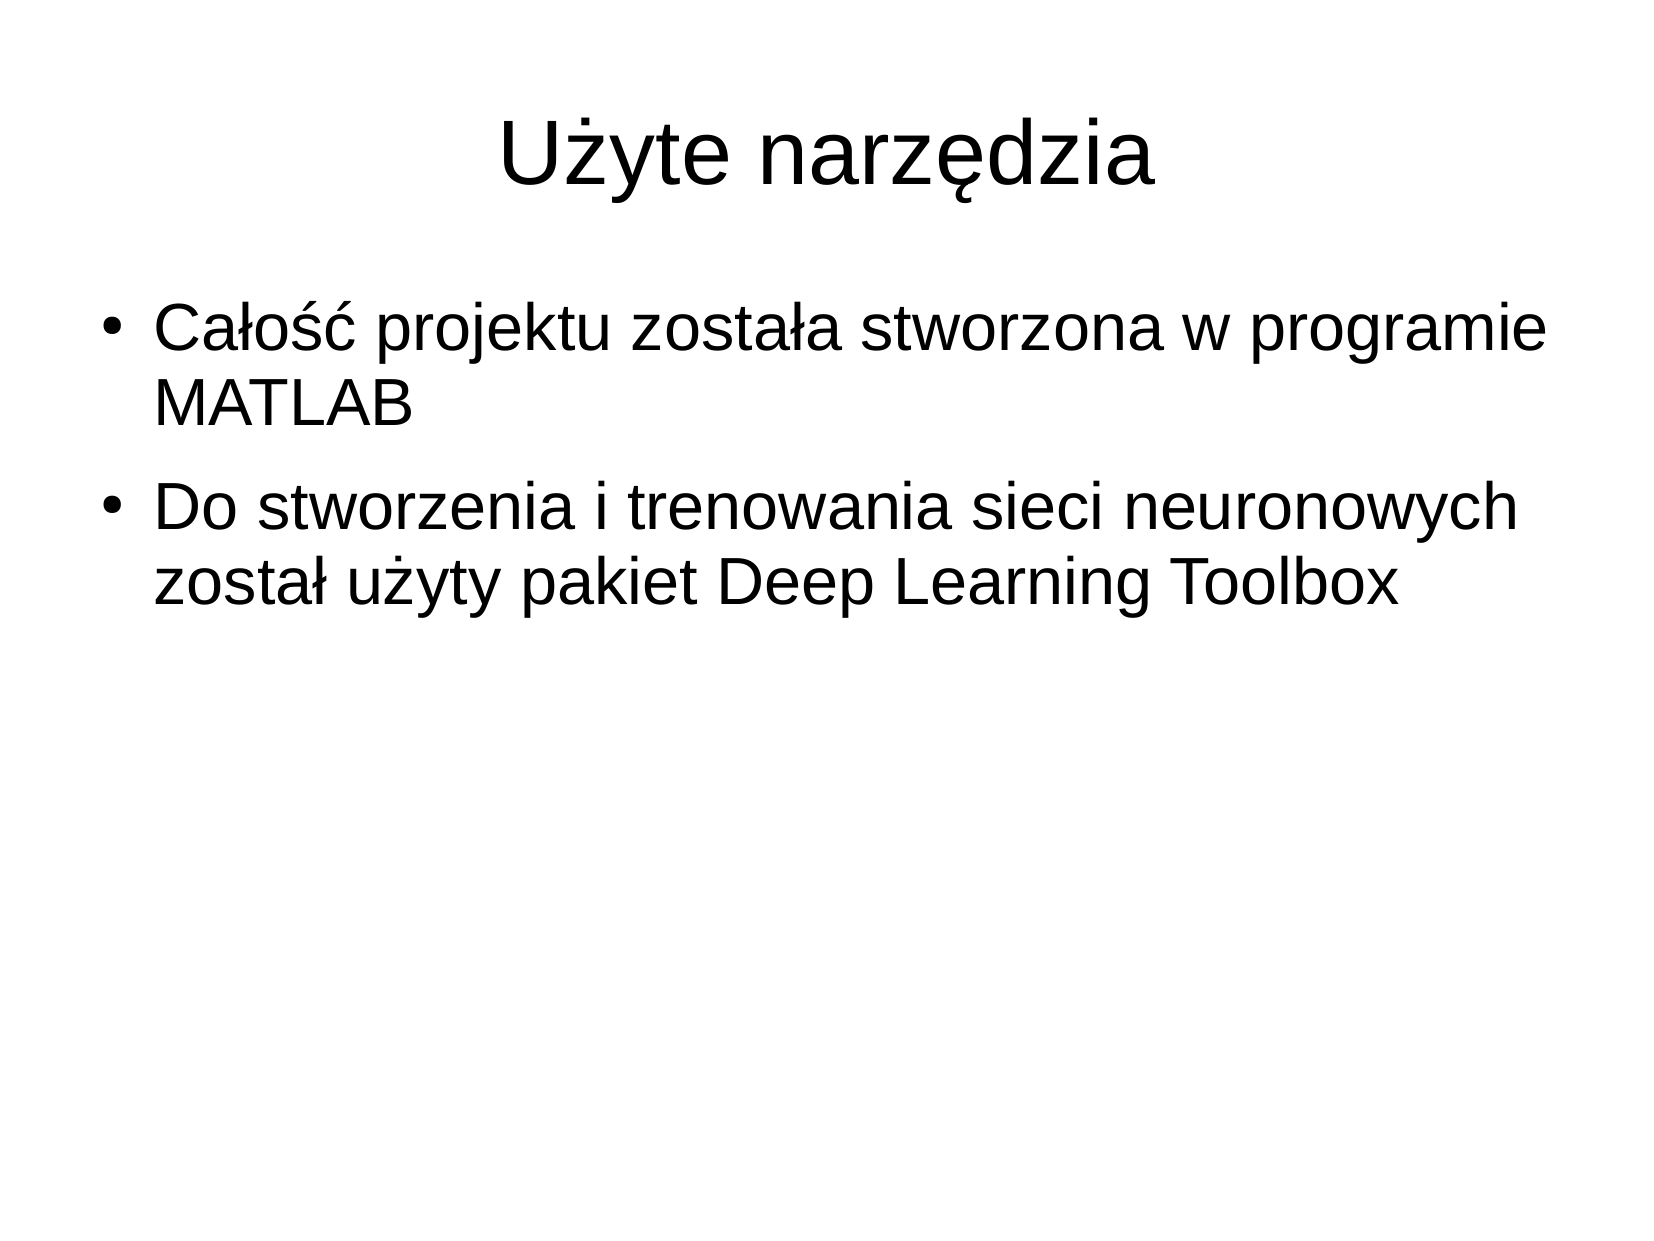

# Użyte narzędzia
Całość projektu została stworzona w programie MATLAB
Do stworzenia i trenowania sieci neuronowych został użyty pakiet Deep Learning Toolbox